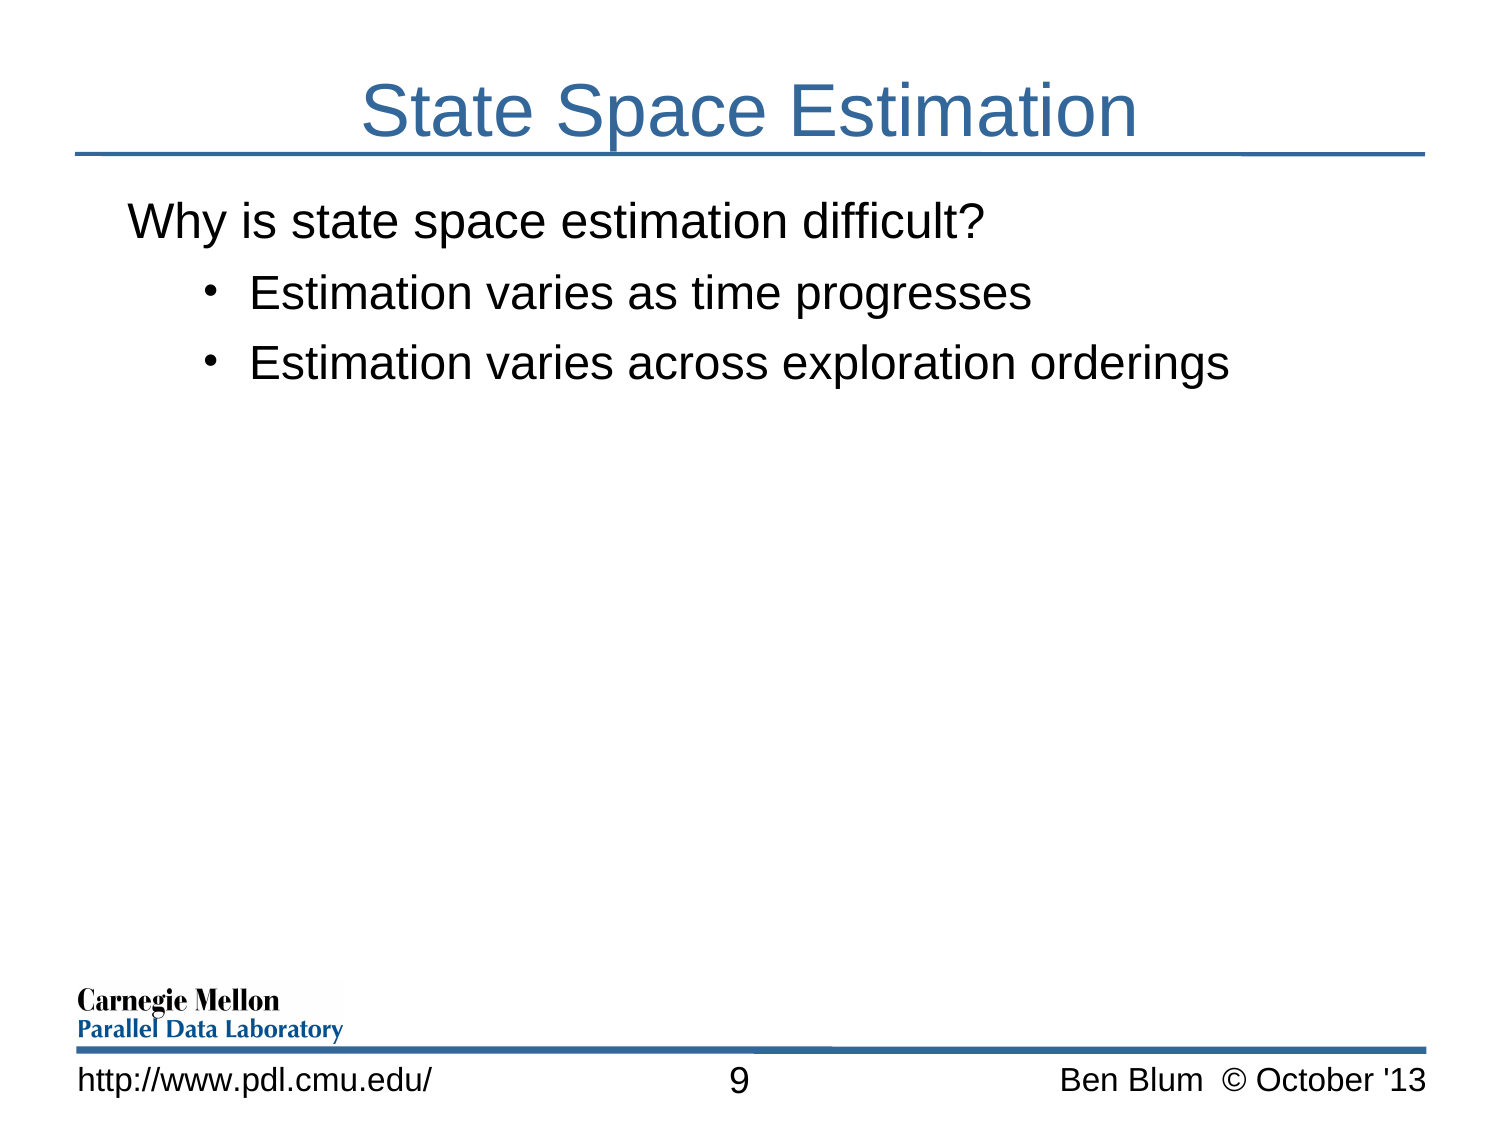

# State Space Estimation
Why is state space estimation difficult?
Estimation varies as time progresses
Estimation varies across exploration orderings
9